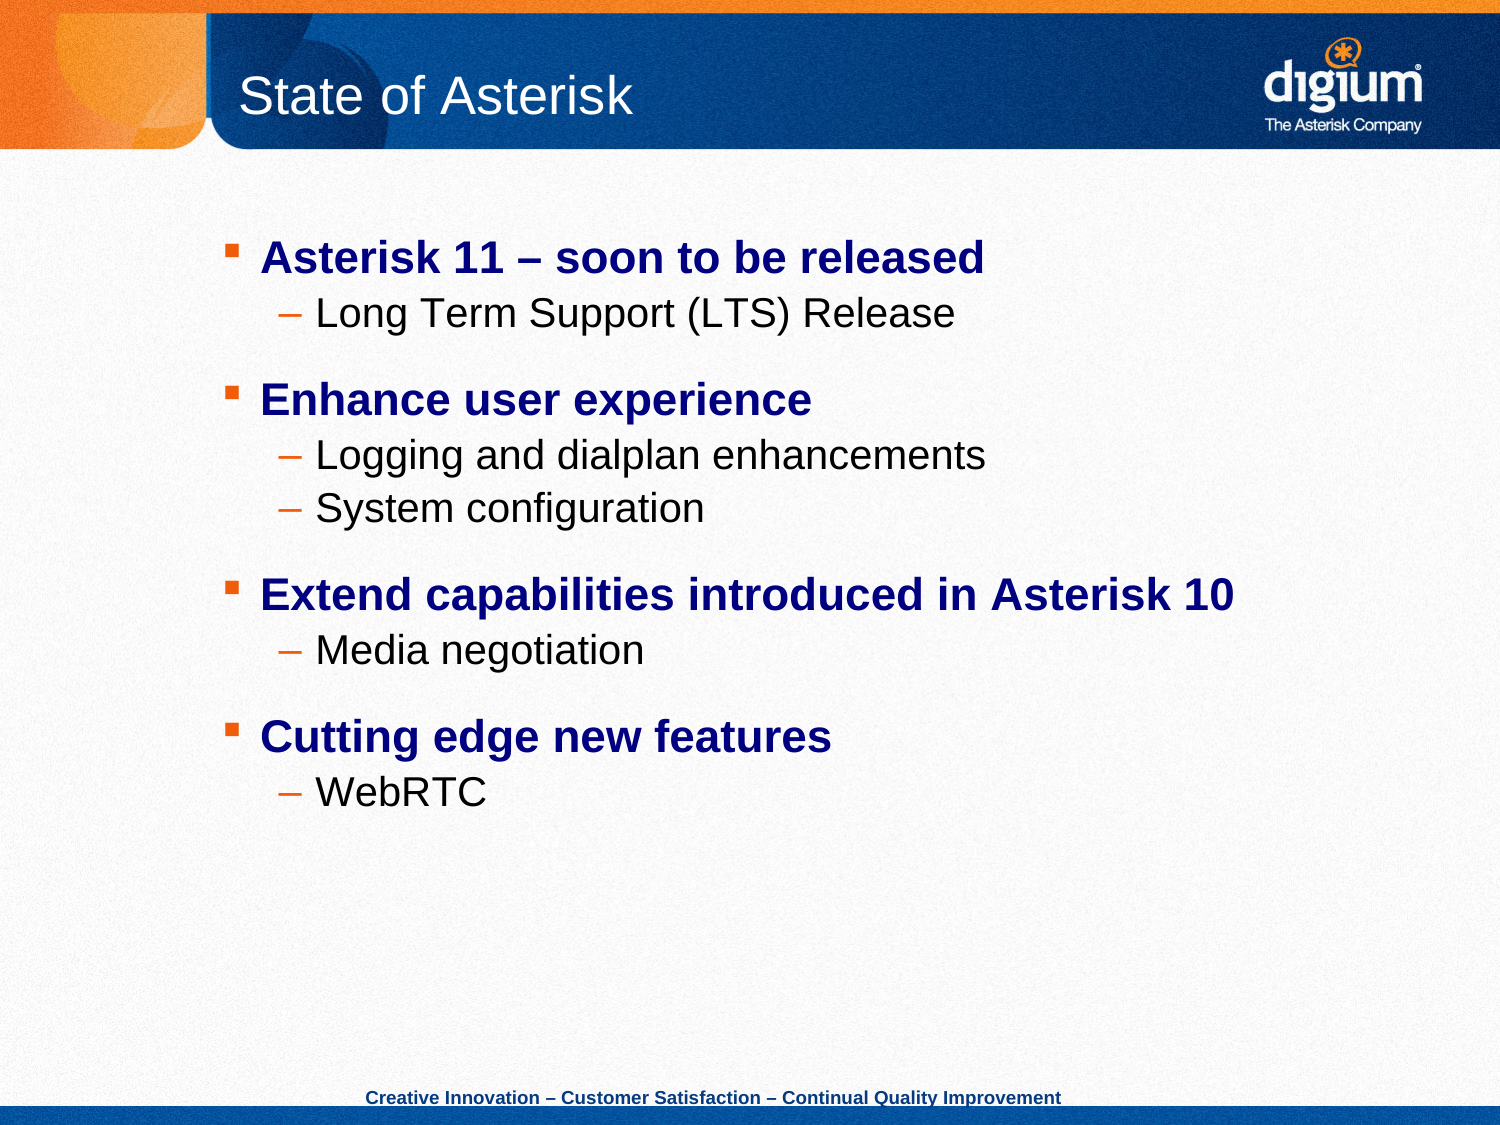

# State of Asterisk
Asterisk 11 – soon to be released
Long Term Support (LTS) Release
Enhance user experience
Logging and dialplan enhancements
System configuration
Extend capabilities introduced in Asterisk 10
Media negotiation
Cutting edge new features
WebRTC